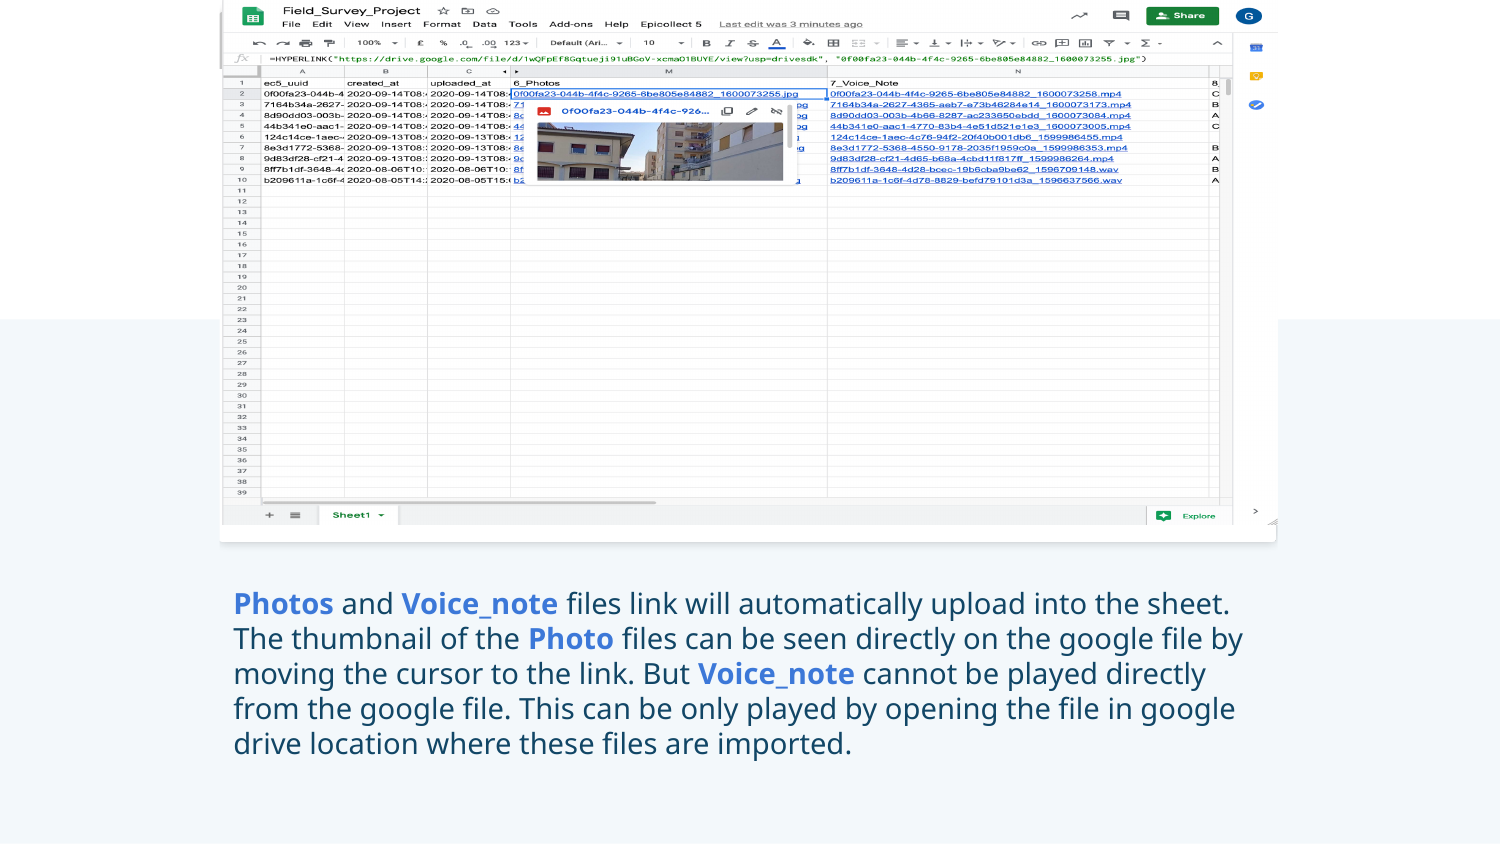

Photos and Voice_note files link will automatically upload into the sheet. The thumbnail of the Photo files can be seen directly on the google file by moving the cursor to the link. But Voice_note cannot be played directly from the google file. This can be only played by opening the file in google drive location where these files are imported.